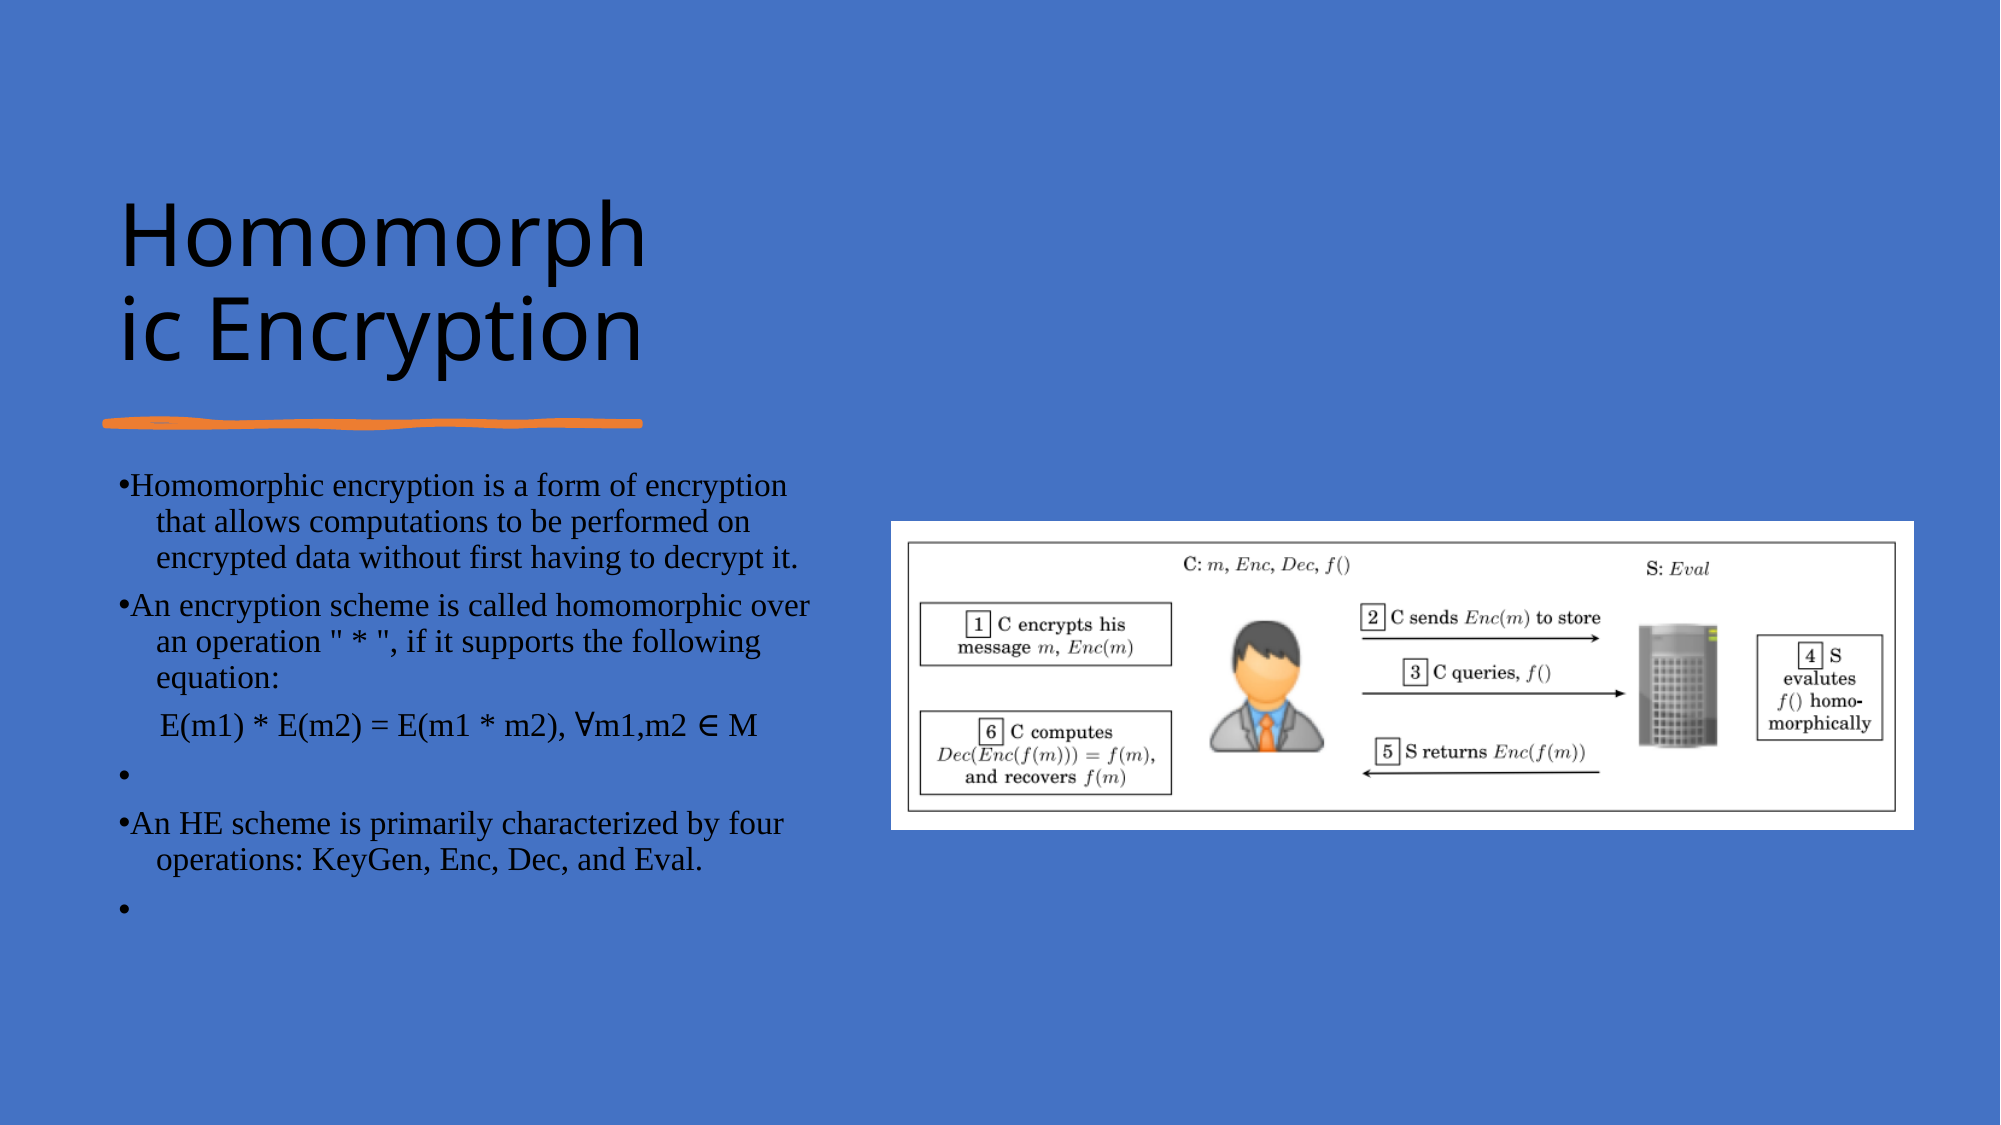

# Homomorphic Encryption
Homomorphic encryption is a form of encryption that allows computations to be performed on encrypted data without first having to decrypt it.
An encryption scheme is called homomorphic over an operation " * ", if it supports the following equation:
     E(m1) * E(m2) = E(m1 * m2), ∀m1,m2 ∈ M
An HE scheme is primarily characterized by four operations: KeyGen, Enc, Dec, and Eval.